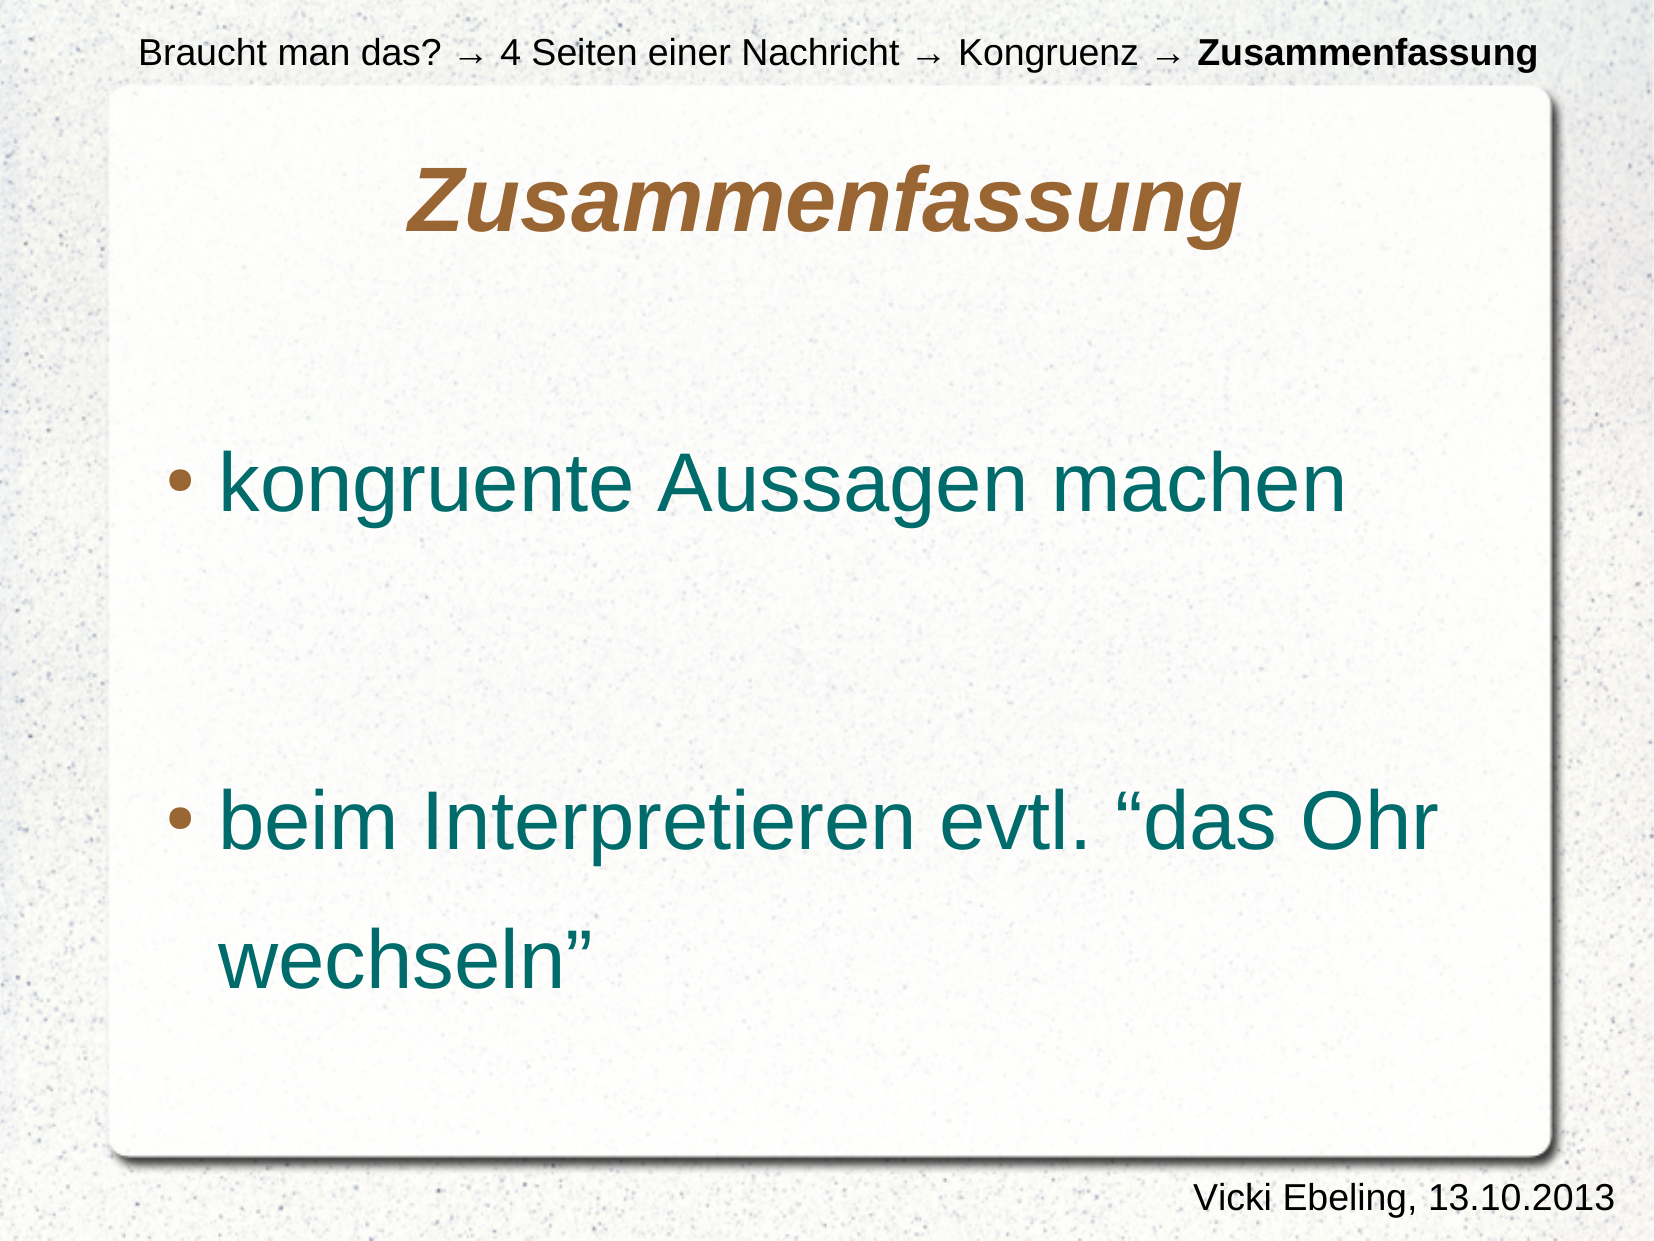

Braucht man das? → 4 Seiten einer Nachricht → Kongruenz → Zusammenfassung
# Zusammenfassung
kongruente Aussagen machen
beim Interpretieren evtl. “das Ohr wechseln”
Vicki Ebeling, 13.10.2013